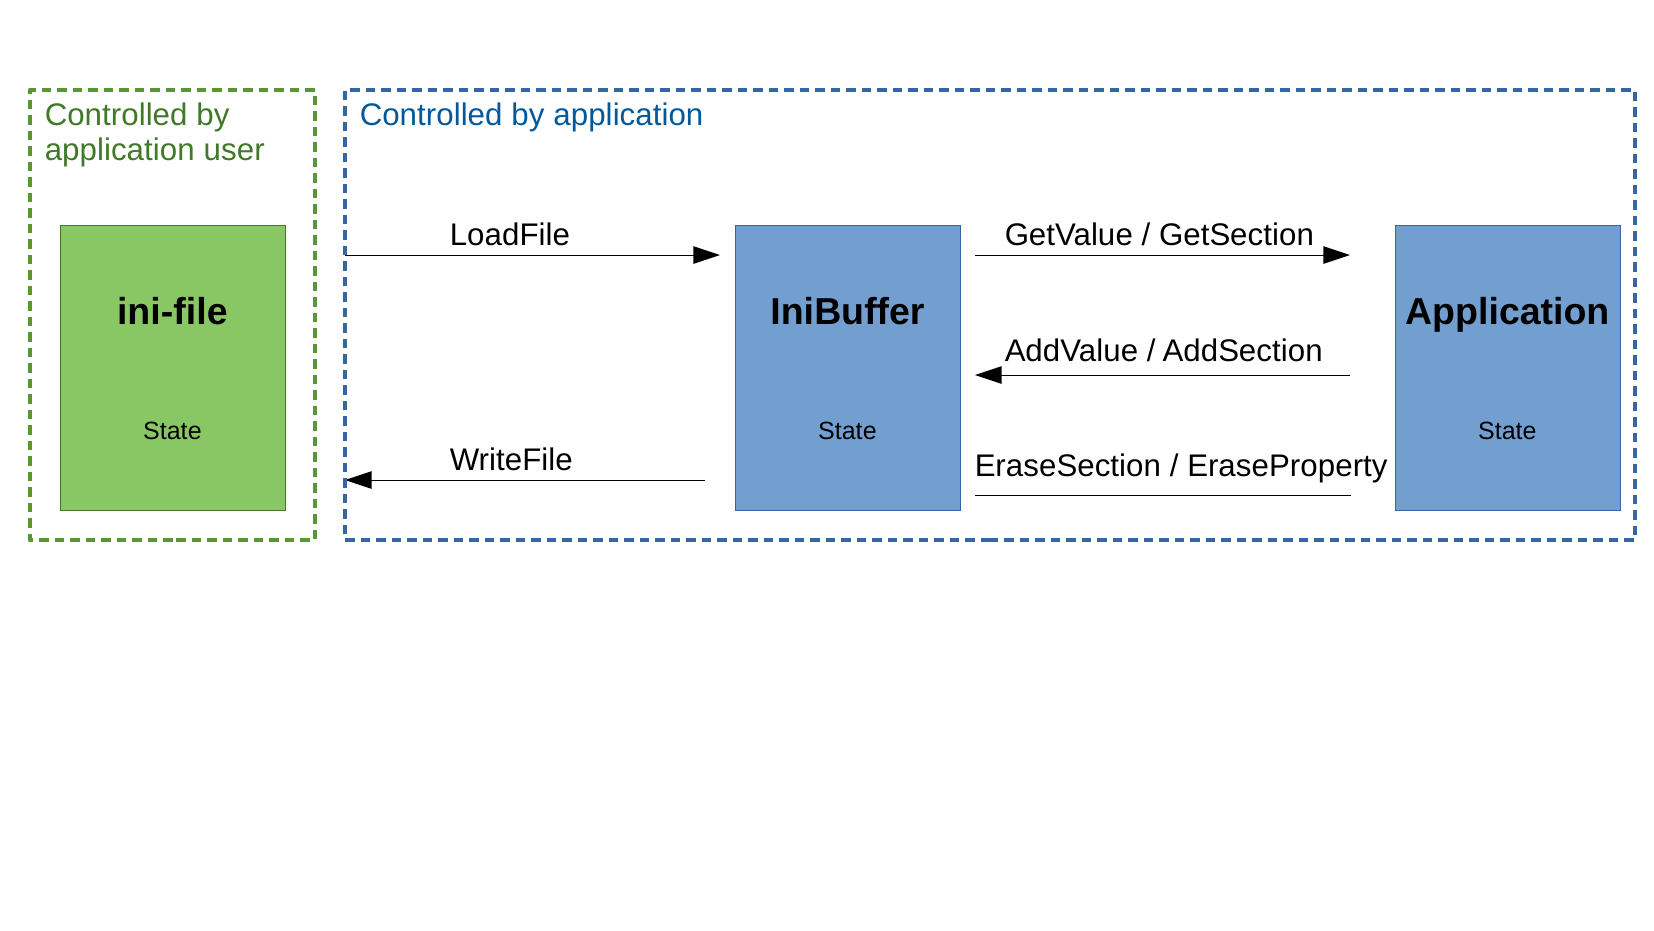

Controlled by application user
Controlled by application
LoadFile
GetValue / GetSection
ini-file
State
IniBuffer
State
Application
State
AddValue / AddSection
WriteFile
EraseSection / EraseProperty